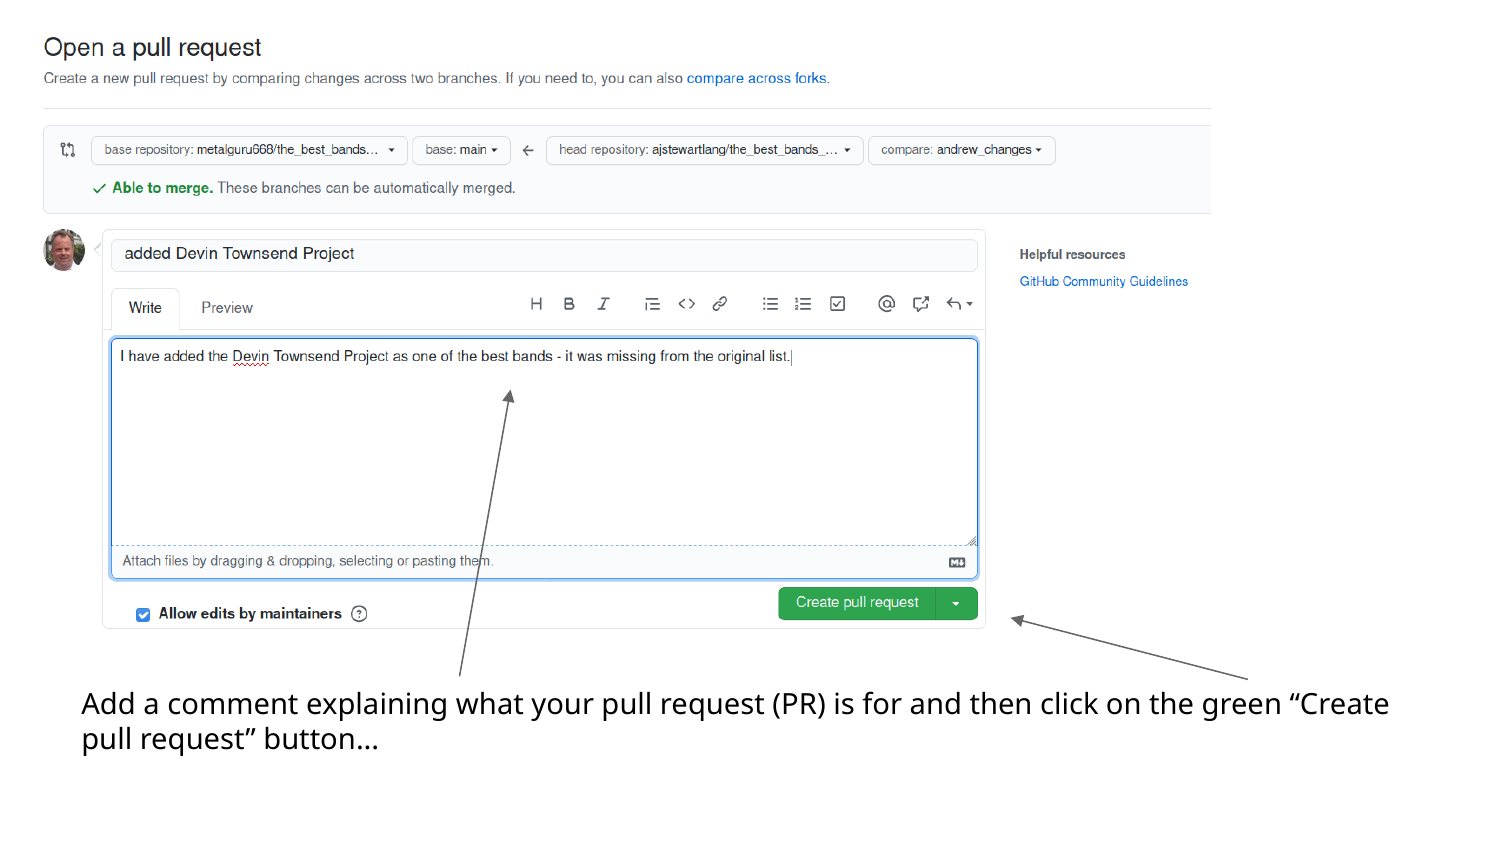

Add a comment explaining what your pull request (PR) is for and then click on the green “Create pull request” button...